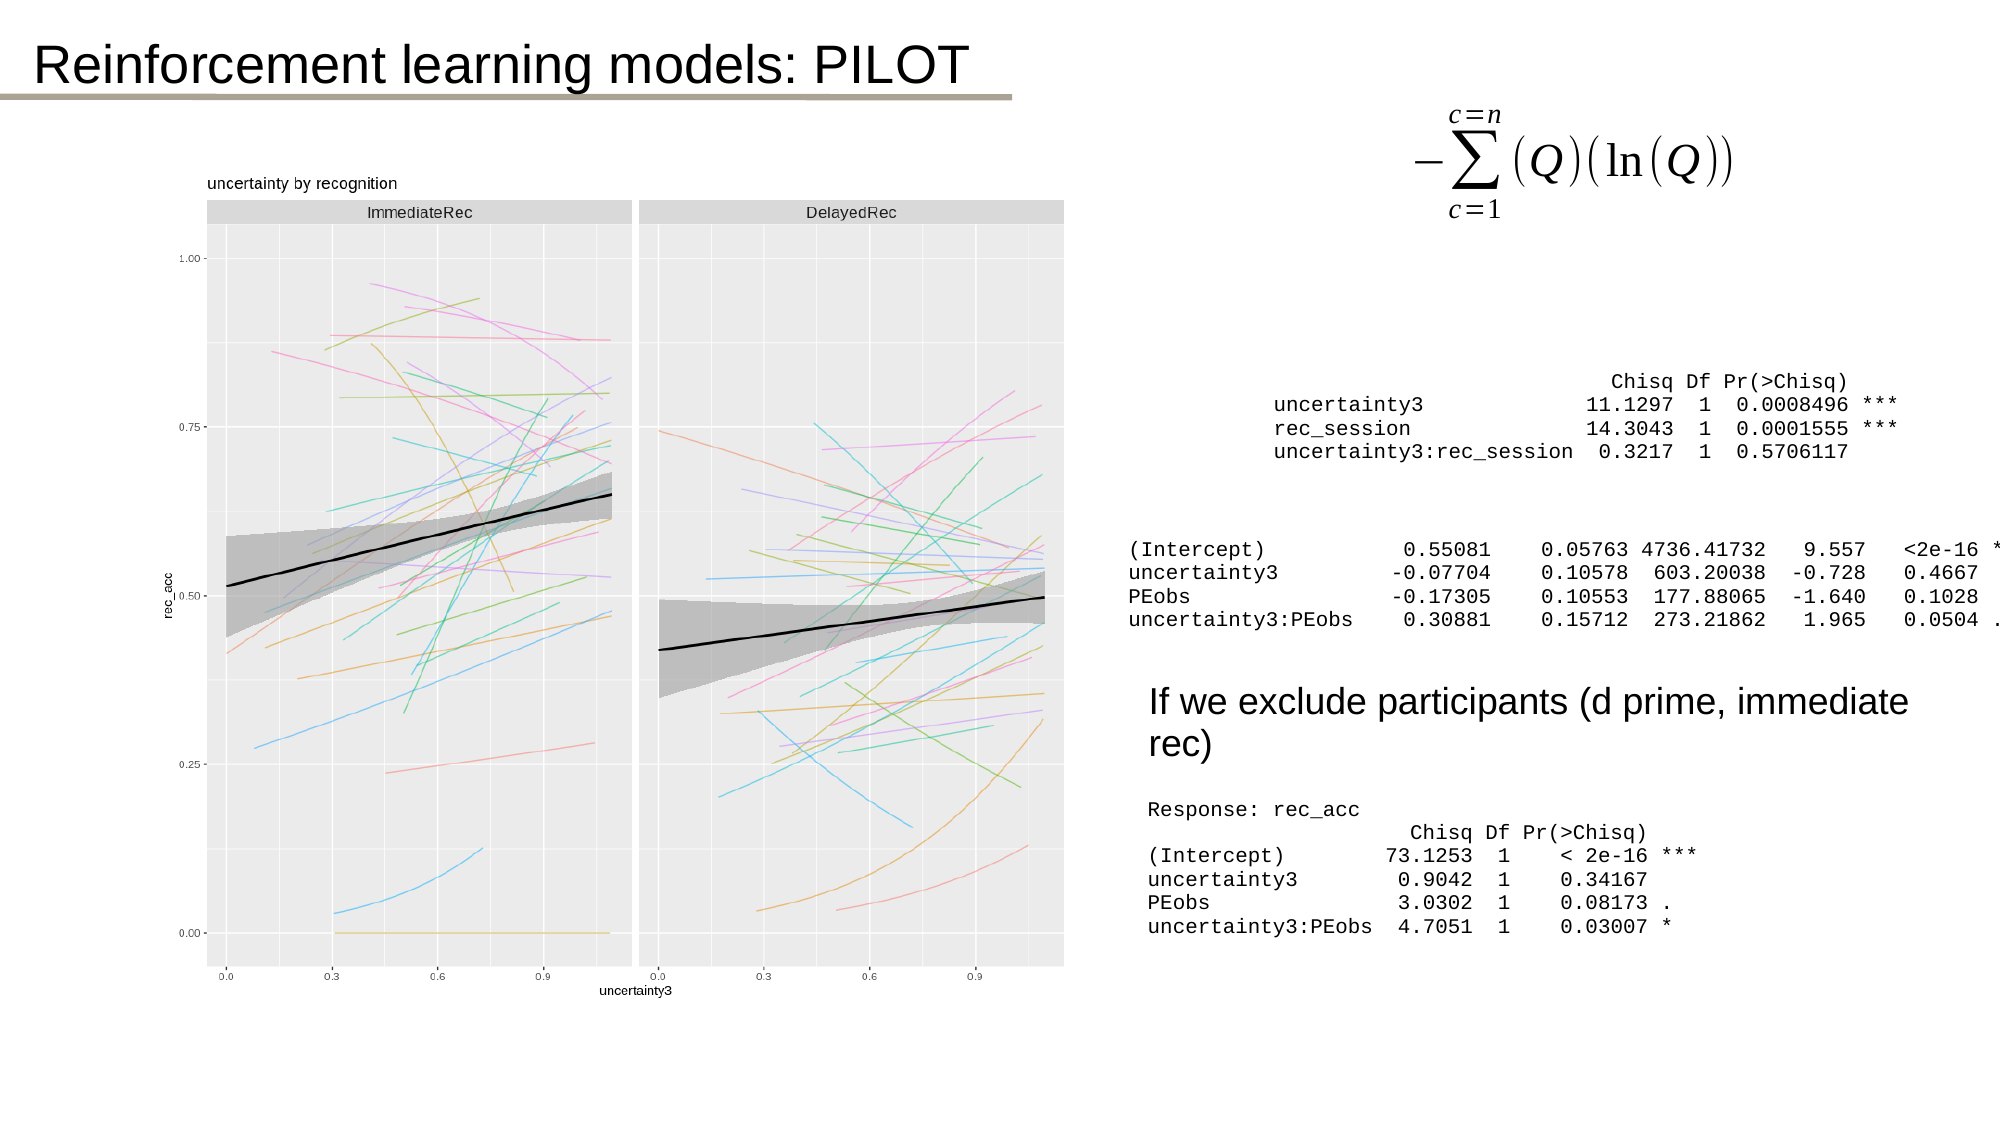

Reinforcement learning models: PILOT
 Chisq Df Pr(>Chisq)
uncertainty3 11.1297 1 0.0008496 ***
rec_session 14.3043 1 0.0001555 ***
uncertainty3:rec_session 0.3217 1 0.5706117
(Intercept) 0.55081 0.05763 4736.41732 9.557 <2e-16 ***
uncertainty3 -0.07704 0.10578 603.20038 -0.728 0.4667
PEobs -0.17305 0.10553 177.88065 -1.640 0.1028
uncertainty3:PEobs 0.30881 0.15712 273.21862 1.965 0.0504 .
If we exclude participants (d prime, immediate rec)
Response: rec_acc
 Chisq Df Pr(>Chisq)
(Intercept) 73.1253 1 < 2e-16 ***
uncertainty3 0.9042 1 0.34167
PEobs 3.0302 1 0.08173 .
uncertainty3:PEobs 4.7051 1 0.03007 *